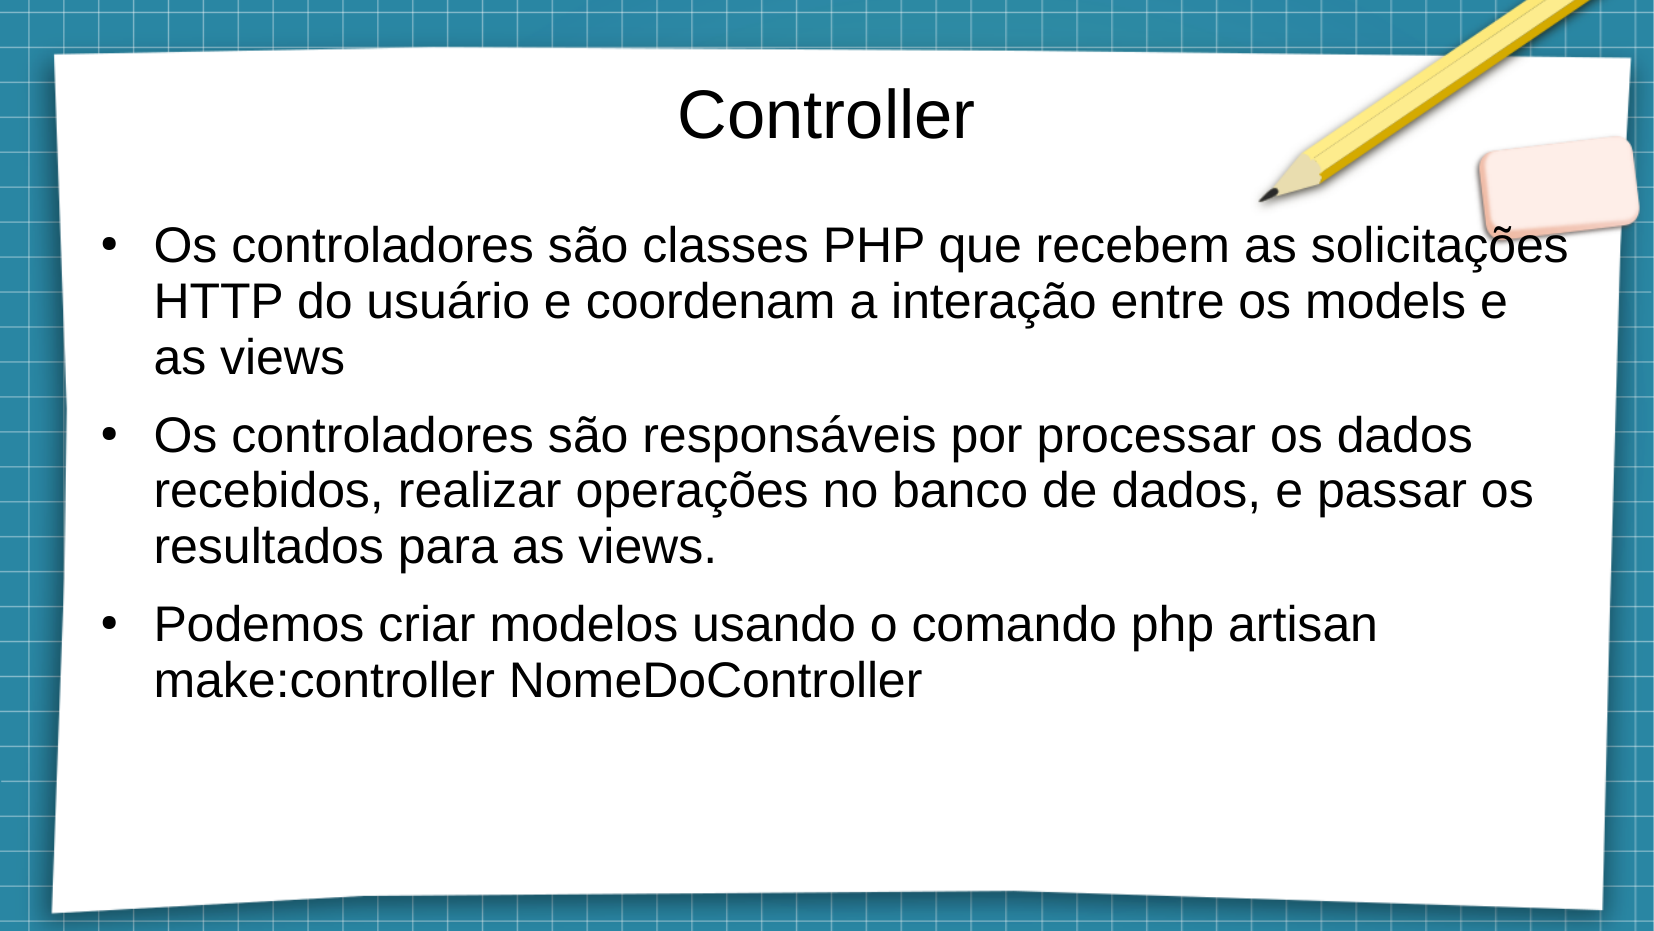

# Controller
Os controladores são classes PHP que recebem as solicitações HTTP do usuário e coordenam a interação entre os models e as views
Os controladores são responsáveis por processar os dados recebidos, realizar operações no banco de dados, e passar os resultados para as views.
Podemos criar modelos usando o comando php artisan make:controller NomeDoController